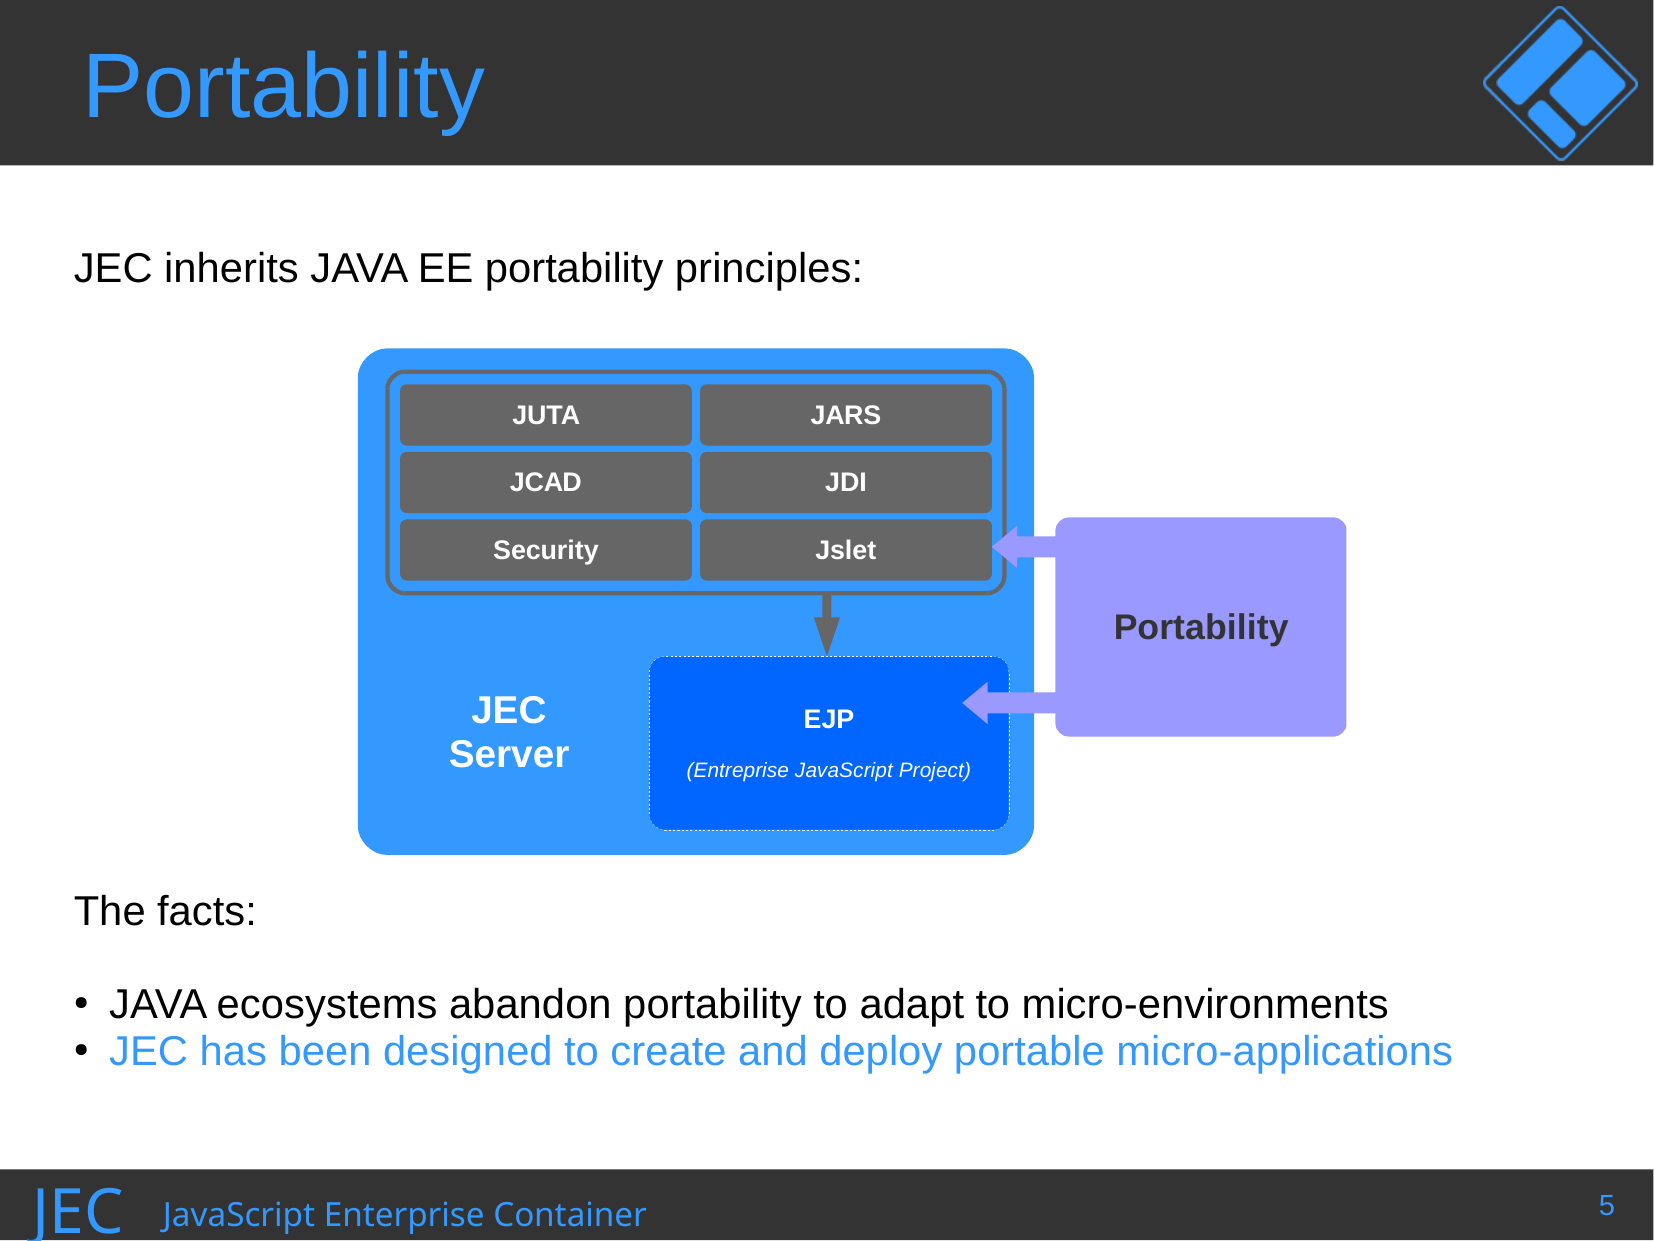

# Portability
JEC inherits JAVA EE portability principles:
The facts:
JAVA ecosystems abandon portability to adapt to micro-environments
JEC has been designed to create and deploy portable micro-applications
JEC
5
JavaScript Enterprise Container